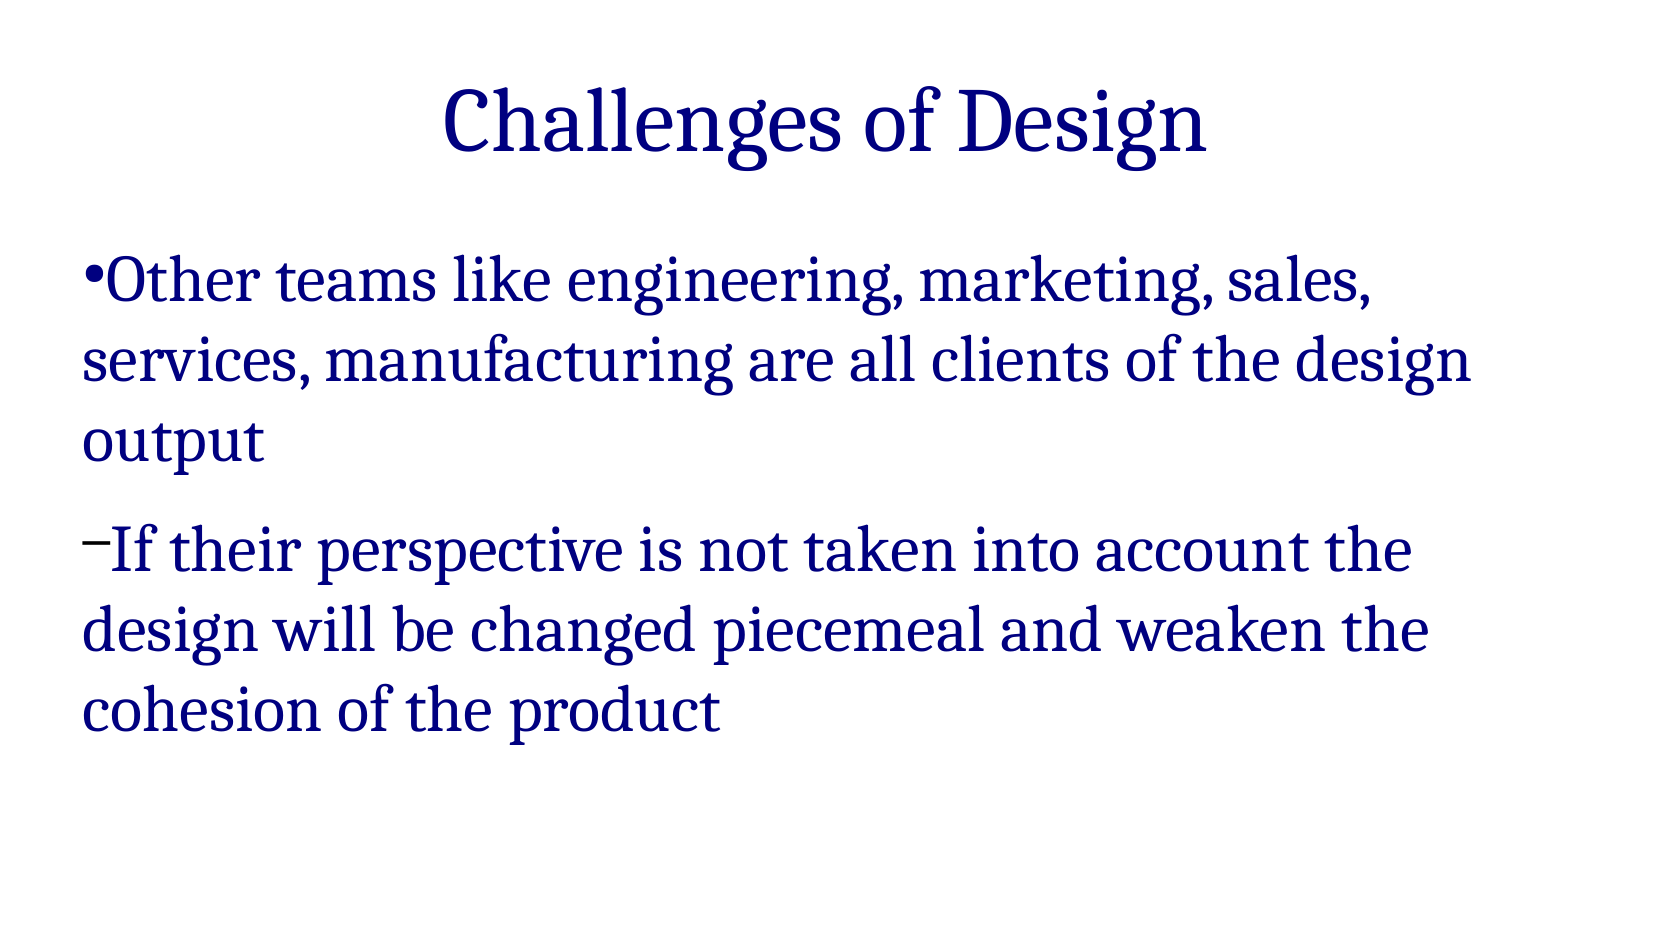

# Challenges of Design
Other teams like engineering, marketing, sales, services, manufacturing are all clients of the design output
If their perspective is not taken into account the design will be changed piecemeal and weaken the cohesion of the product